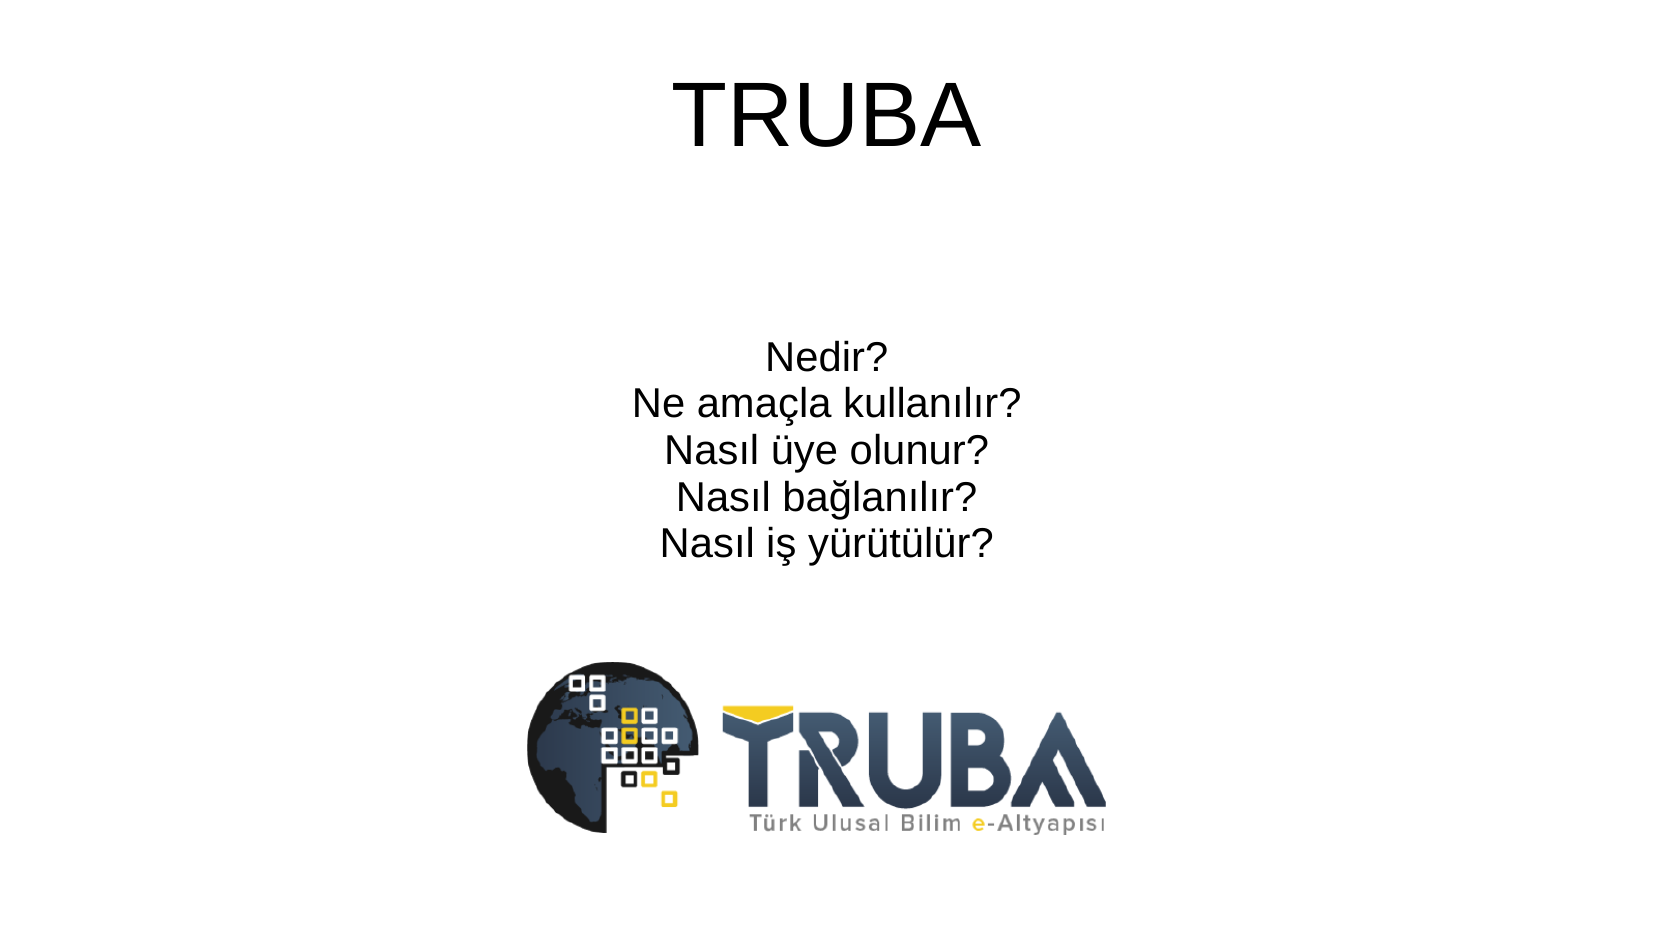

# TRUBA
Nedir?
Ne amaçla kullanılır?
Nasıl üye olunur?
Nasıl bağlanılır?
Nasıl iş yürütülür?